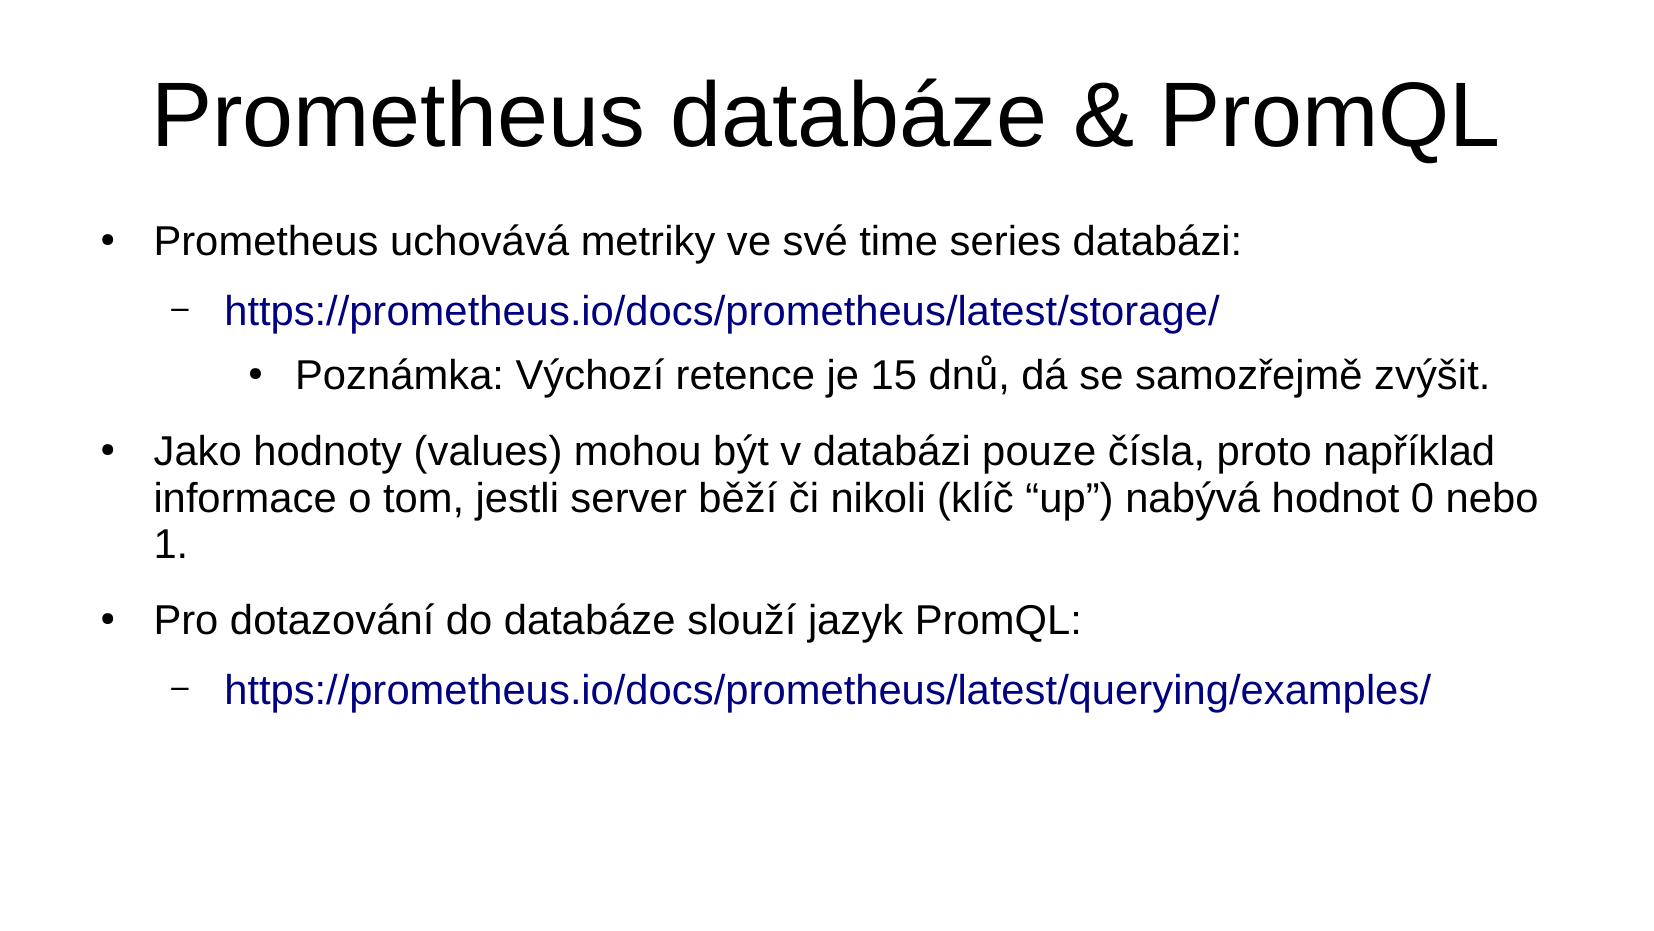

# Prometheus databáze & PromQL
Prometheus uchovává metriky ve své time series databázi:
https://prometheus.io/docs/prometheus/latest/storage/
Poznámka: Výchozí retence je 15 dnů, dá se samozřejmě zvýšit.
Jako hodnoty (values) mohou být v databázi pouze čísla, proto například informace o tom, jestli server běží či nikoli (klíč “up”) nabývá hodnot 0 nebo 1.
Pro dotazování do databáze slouží jazyk PromQL:
https://prometheus.io/docs/prometheus/latest/querying/examples/